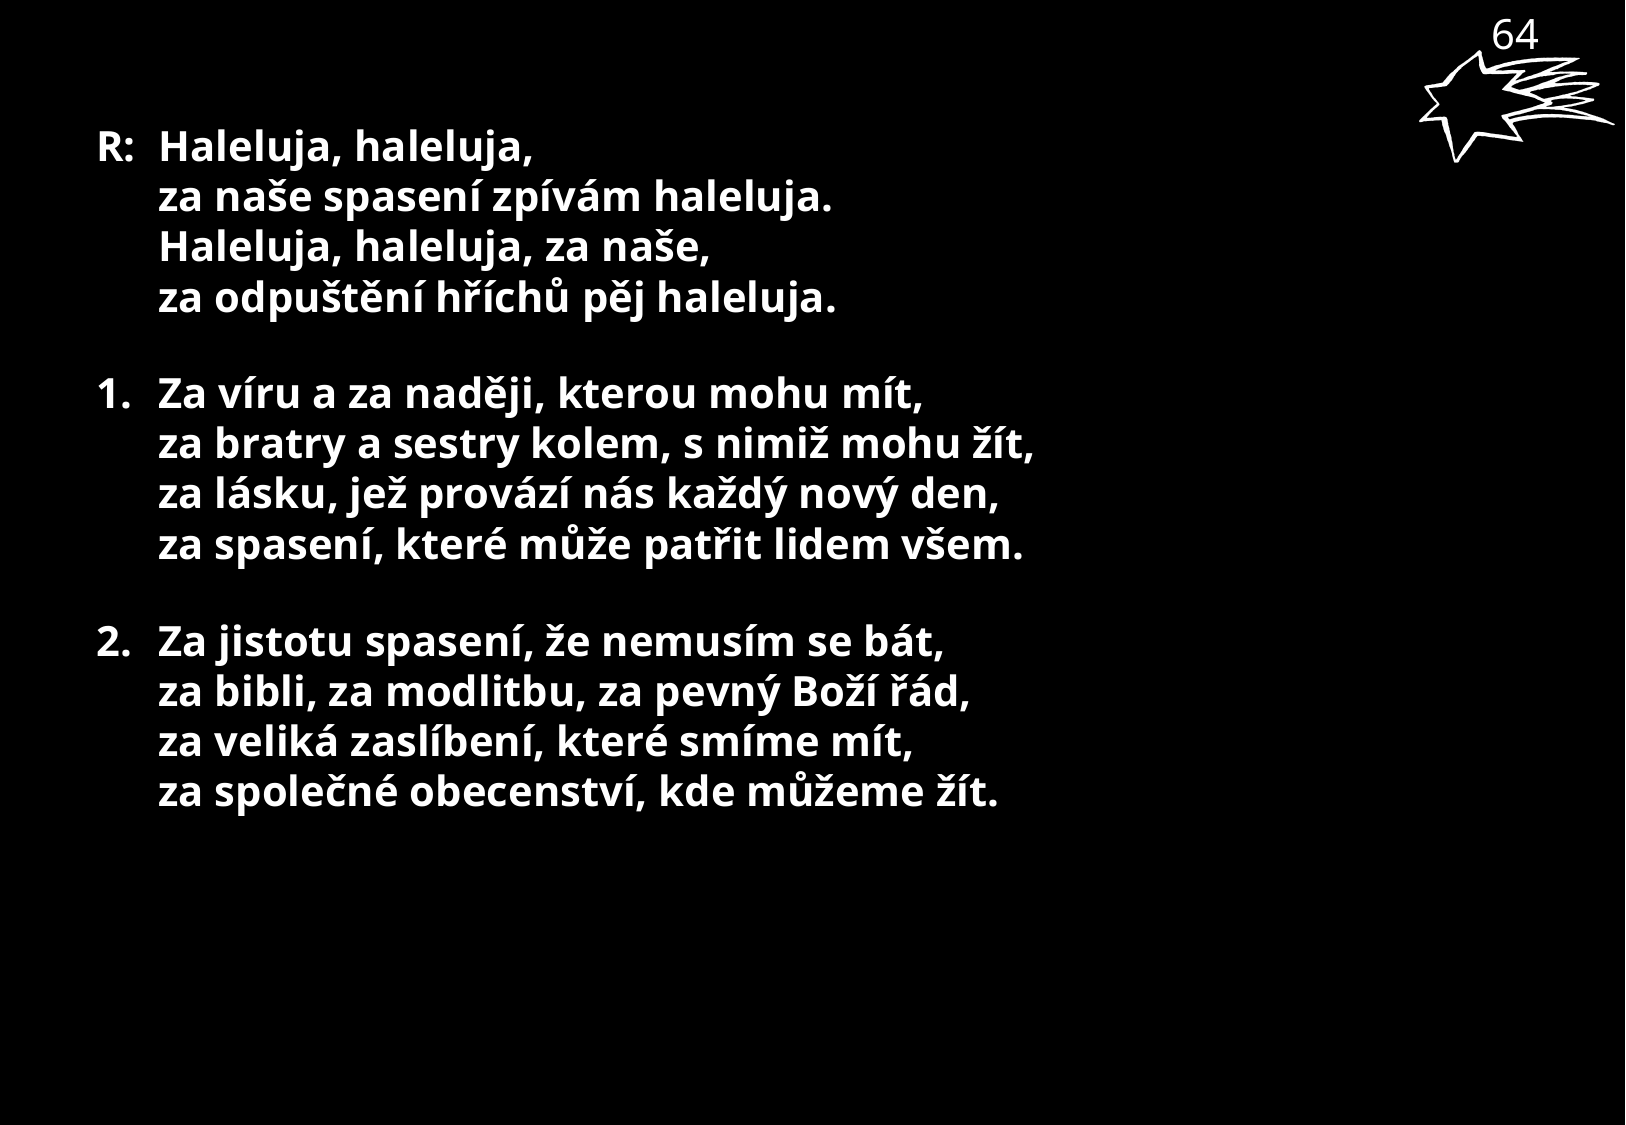

64
# R: 	Haleluja, haleluja, za naše spasení zpívám haleluja. Haleluja, haleluja, za naše, za odpuštění hříchů pěj haleluja.
Za víru a za naději, kterou mohu mít,
za bratry a sestry kolem, s nimiž mohu žít,
za lásku, jež provází nás každý nový den,
za spasení, které může patřit lidem všem.
Za jistotu spasení, že nemusím se bát,
za bibli, za modlitbu, za pevný Boží řád,
za veliká zaslíbení, které smíme mít,
za společné obecenství, kde můžeme žít.